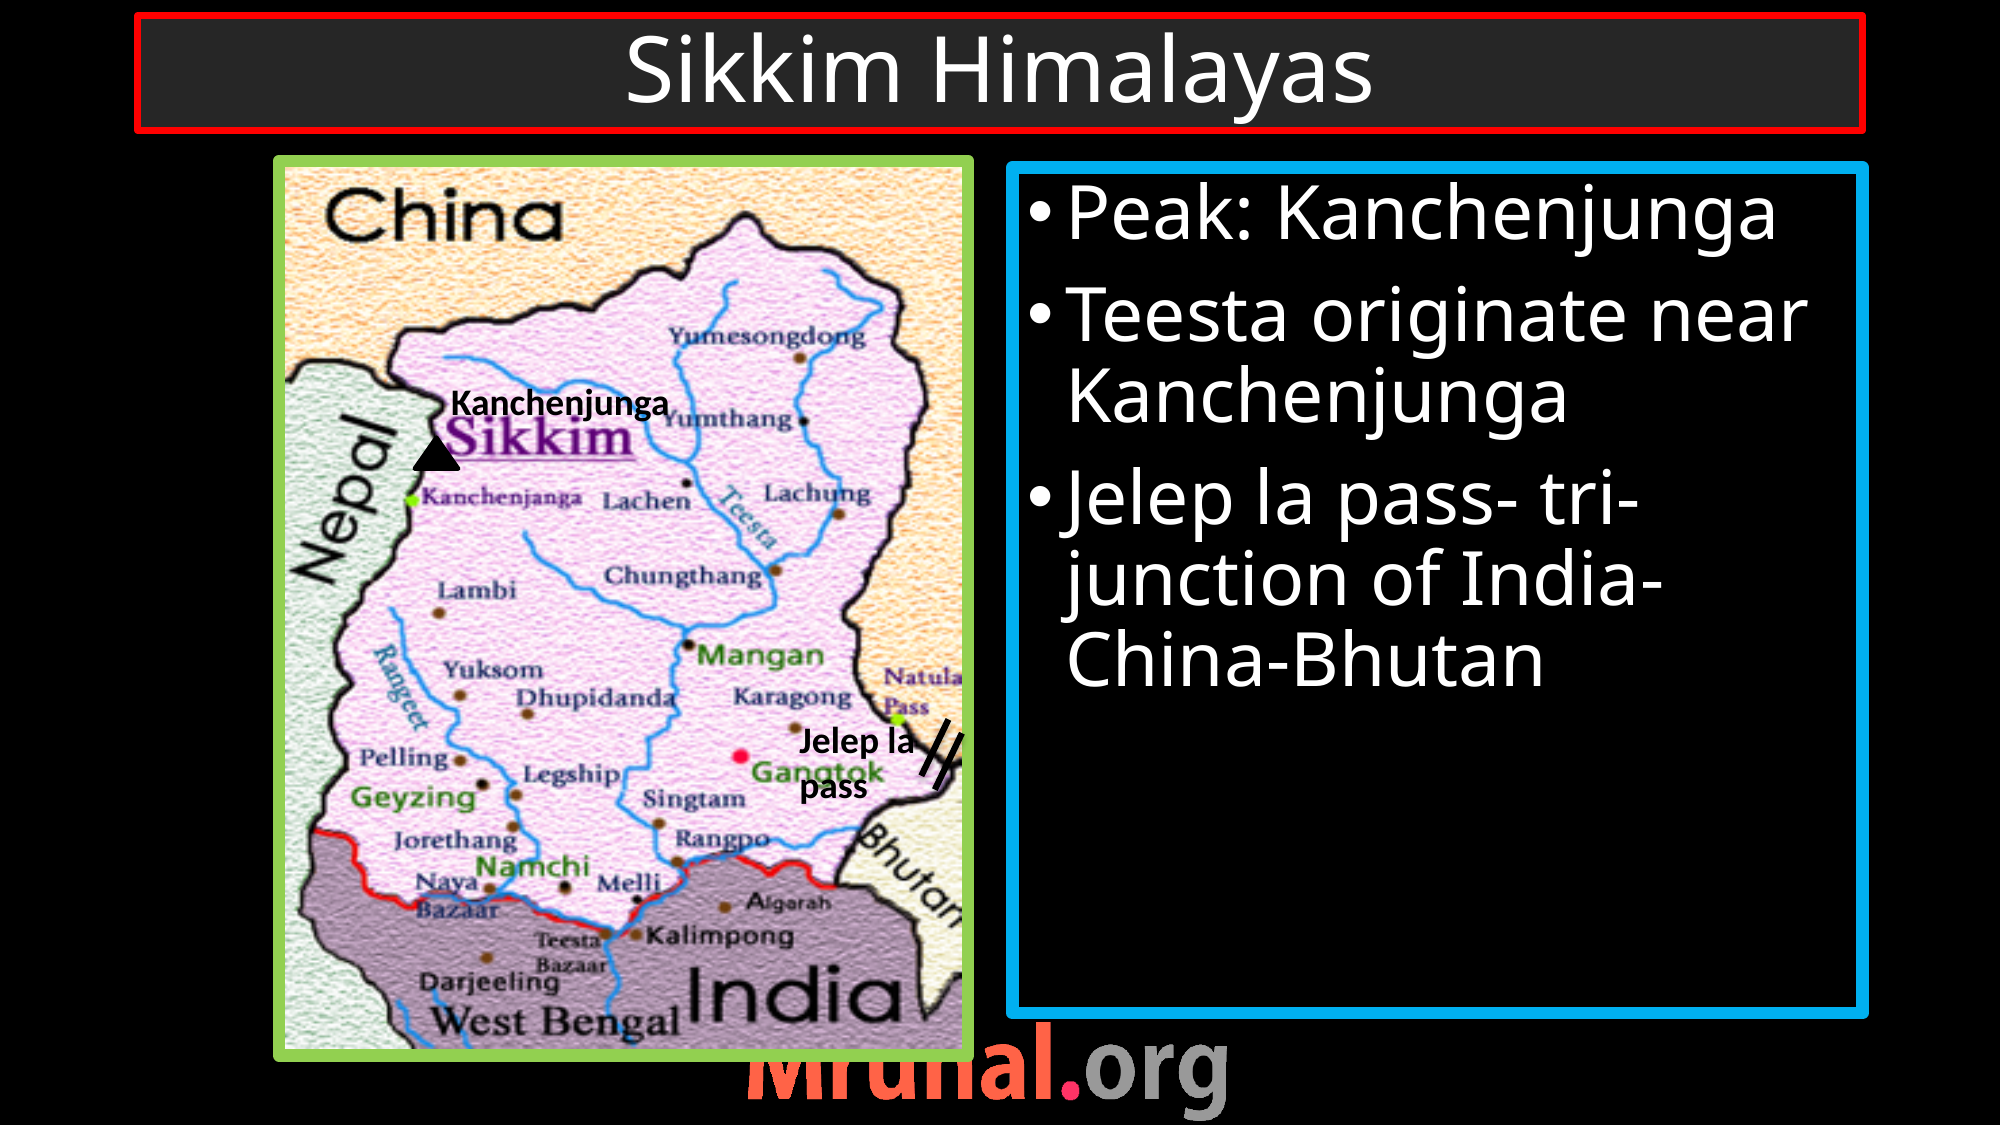

Sikkim Himalayas
# Peak: Kanchenjunga
Teesta originate near Kanchenjunga
Jelep la pass- tri-junction of India- China-Bhutan
Kanchenjunga
Jelep la pass